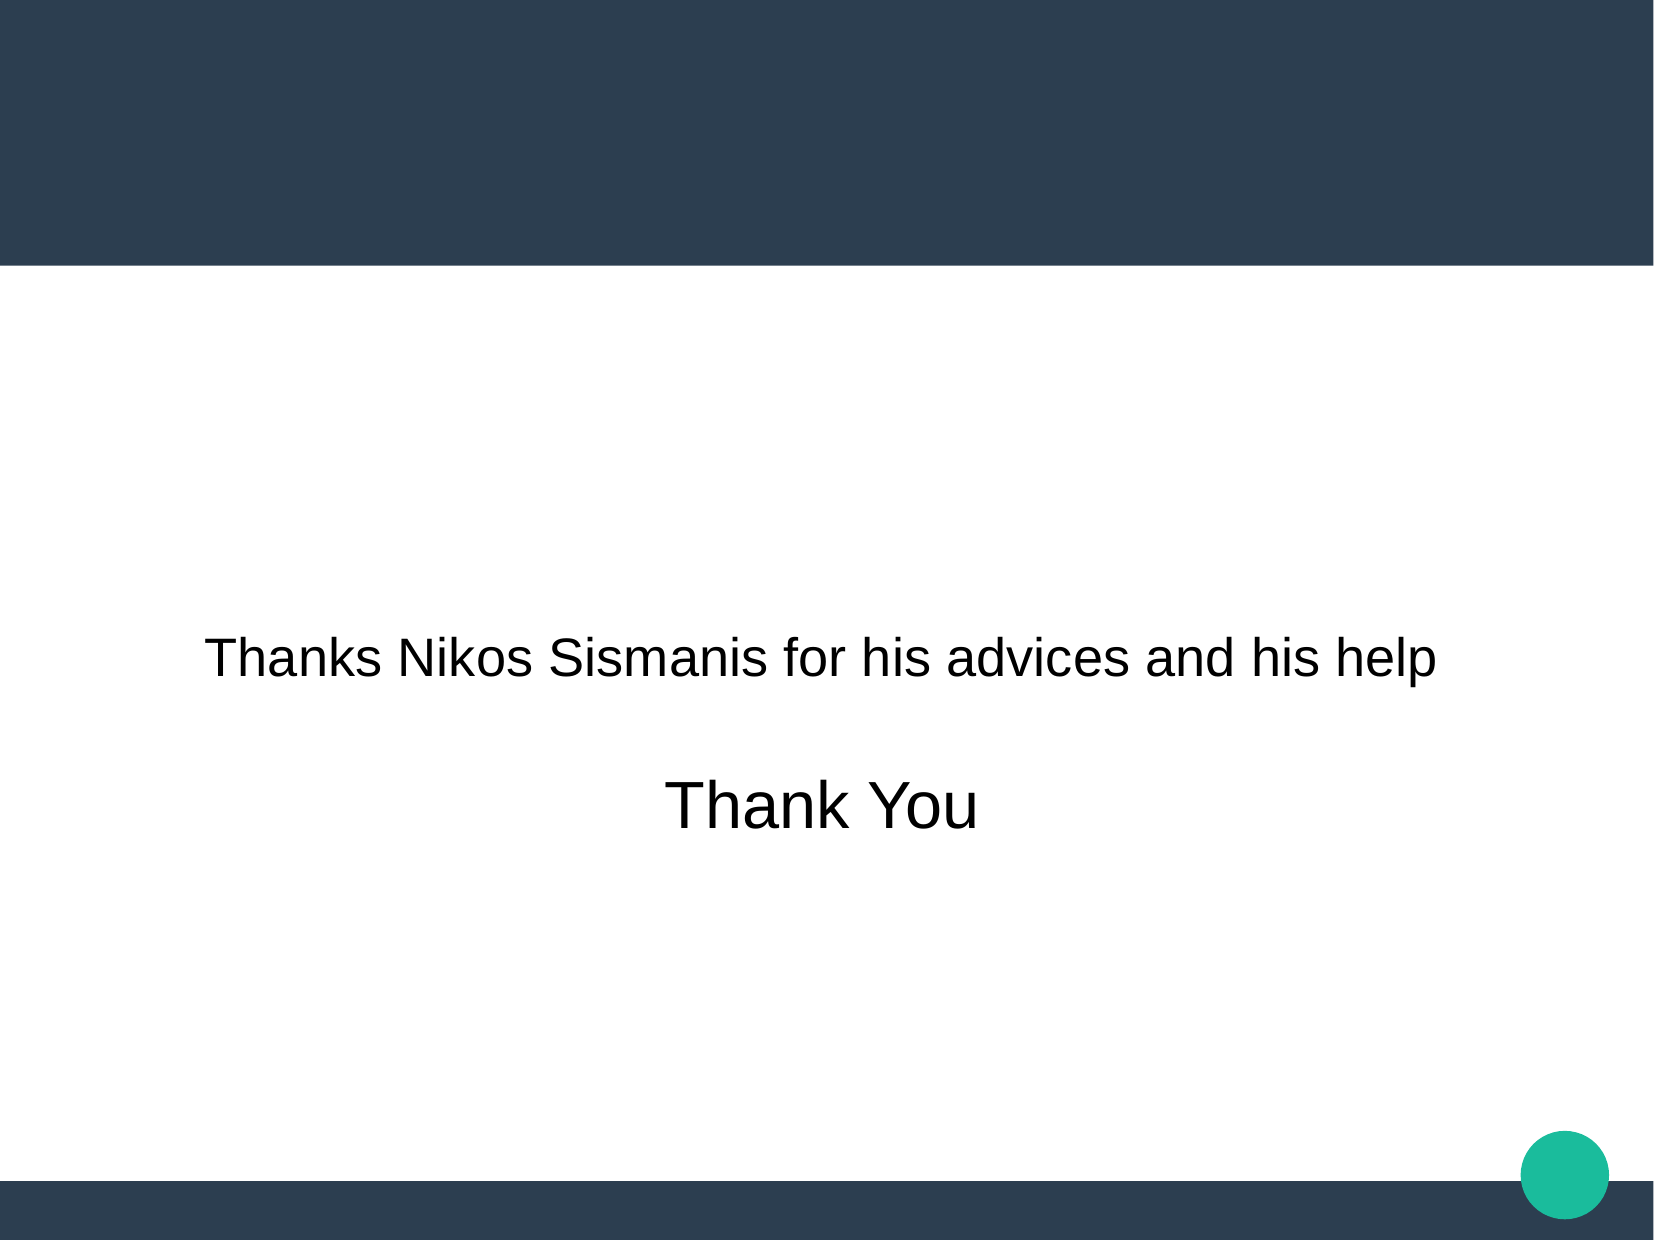

Thanks Nikos Sismanis for his advices and his help
Thank You